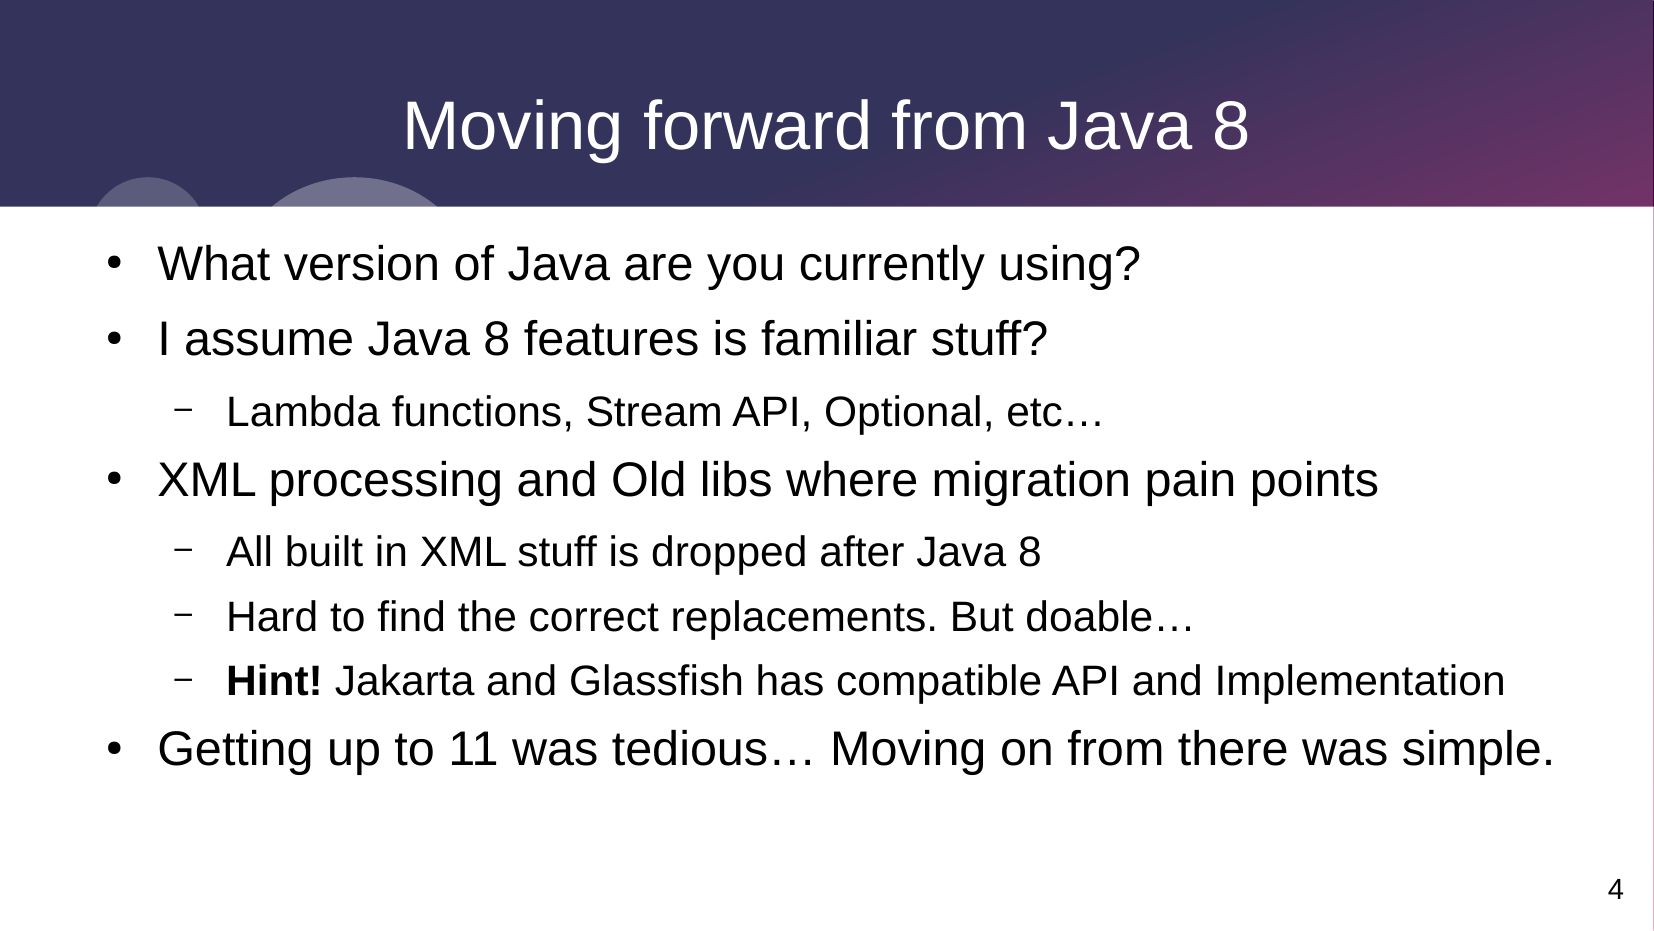

# Moving forward from Java 8
What version of Java are you currently using?
I assume Java 8 features is familiar stuff?
Lambda functions, Stream API, Optional, etc…
XML processing and Old libs where migration pain points
All built in XML stuff is dropped after Java 8
Hard to find the correct replacements. But doable…
Hint! Jakarta and Glassfish has compatible API and Implementation
Getting up to 11 was tedious… Moving on from there was simple.